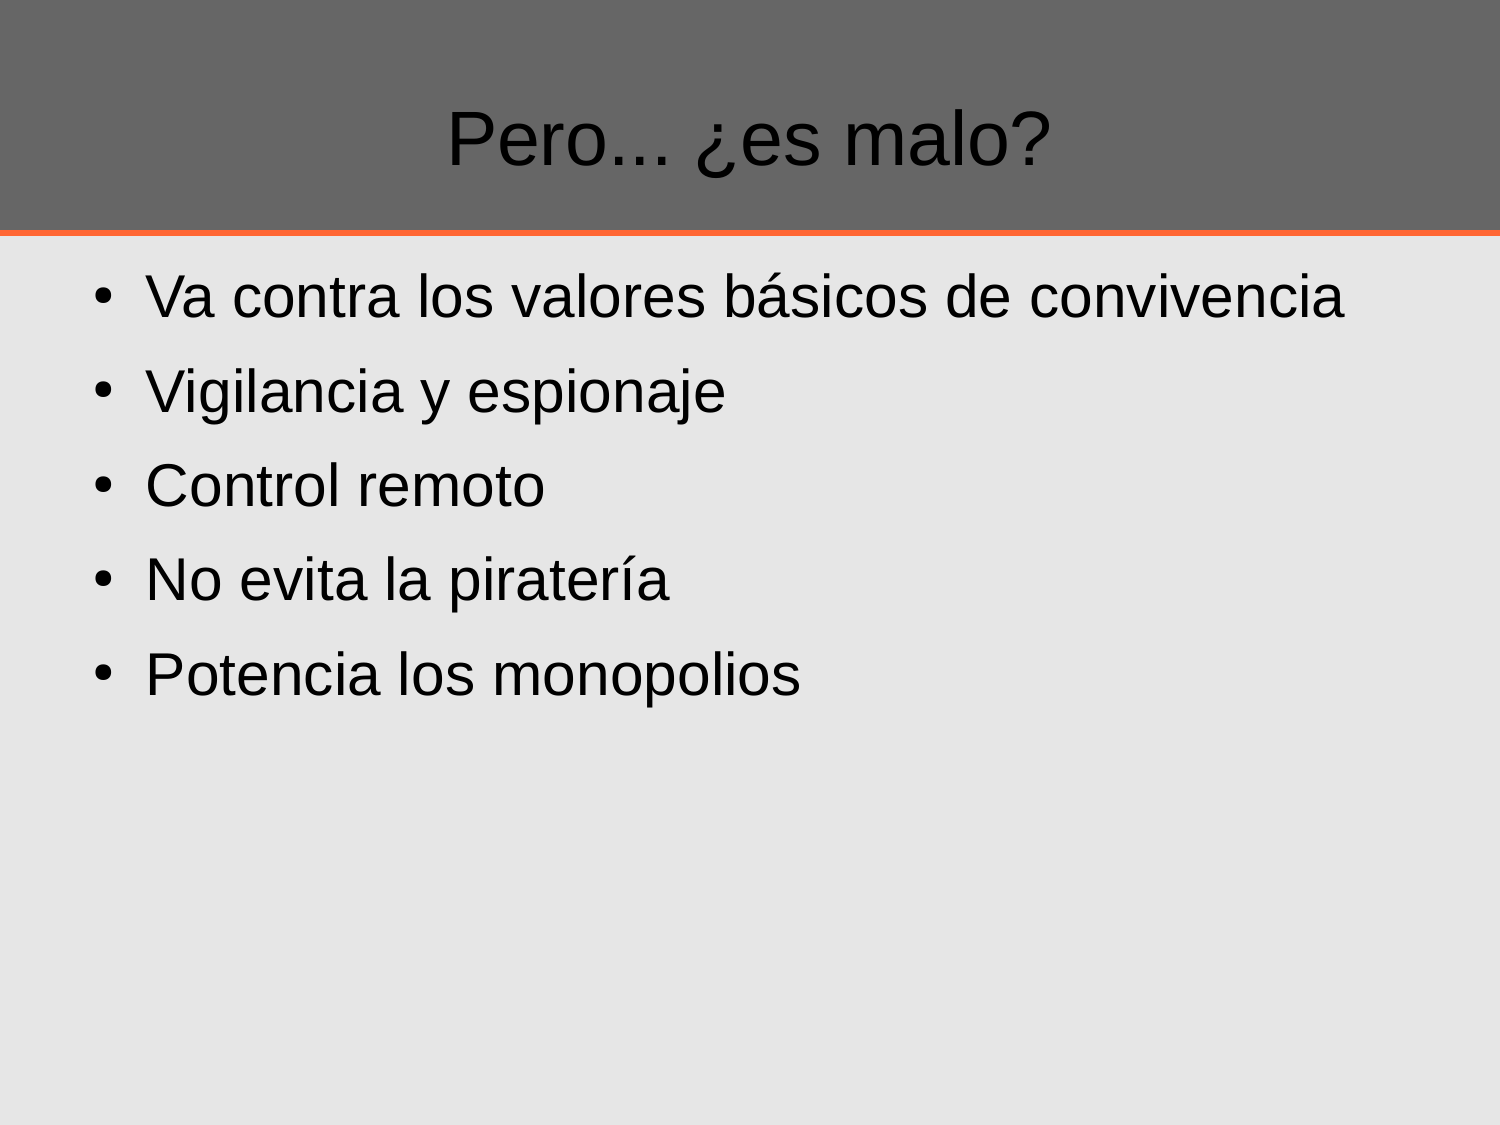

# Pero... ¿es malo?
Va contra los valores básicos de convivencia
Vigilancia y espionaje
Control remoto
No evita la piratería
Potencia los monopolios